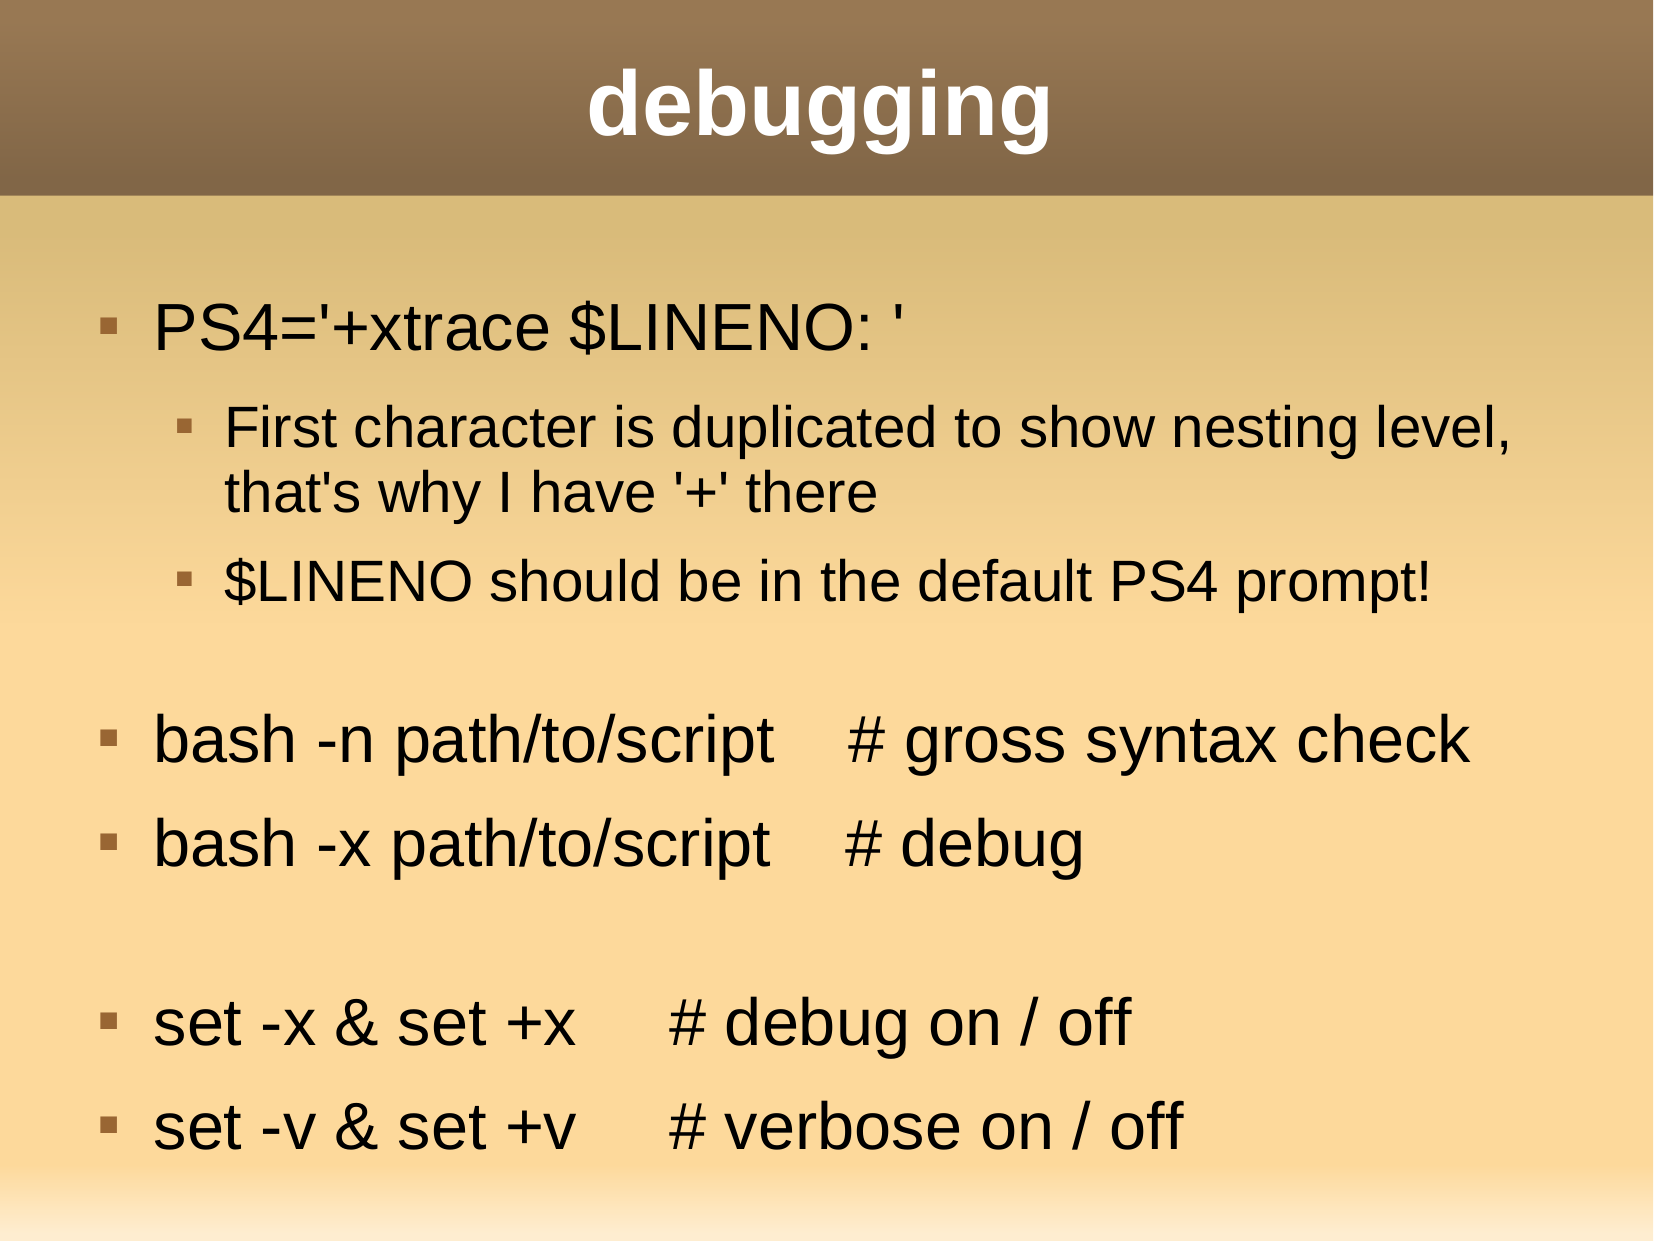

# debugging
PS4='+xtrace $LINENO: '
First character is duplicated to show nesting level, that's why I have '+' there
$LINENO should be in the default PS4 prompt!
bash -n path/to/script # gross syntax check
bash -x path/to/script # debug
set -x & set +x # debug on / off
set -v & set +v # verbose on / off